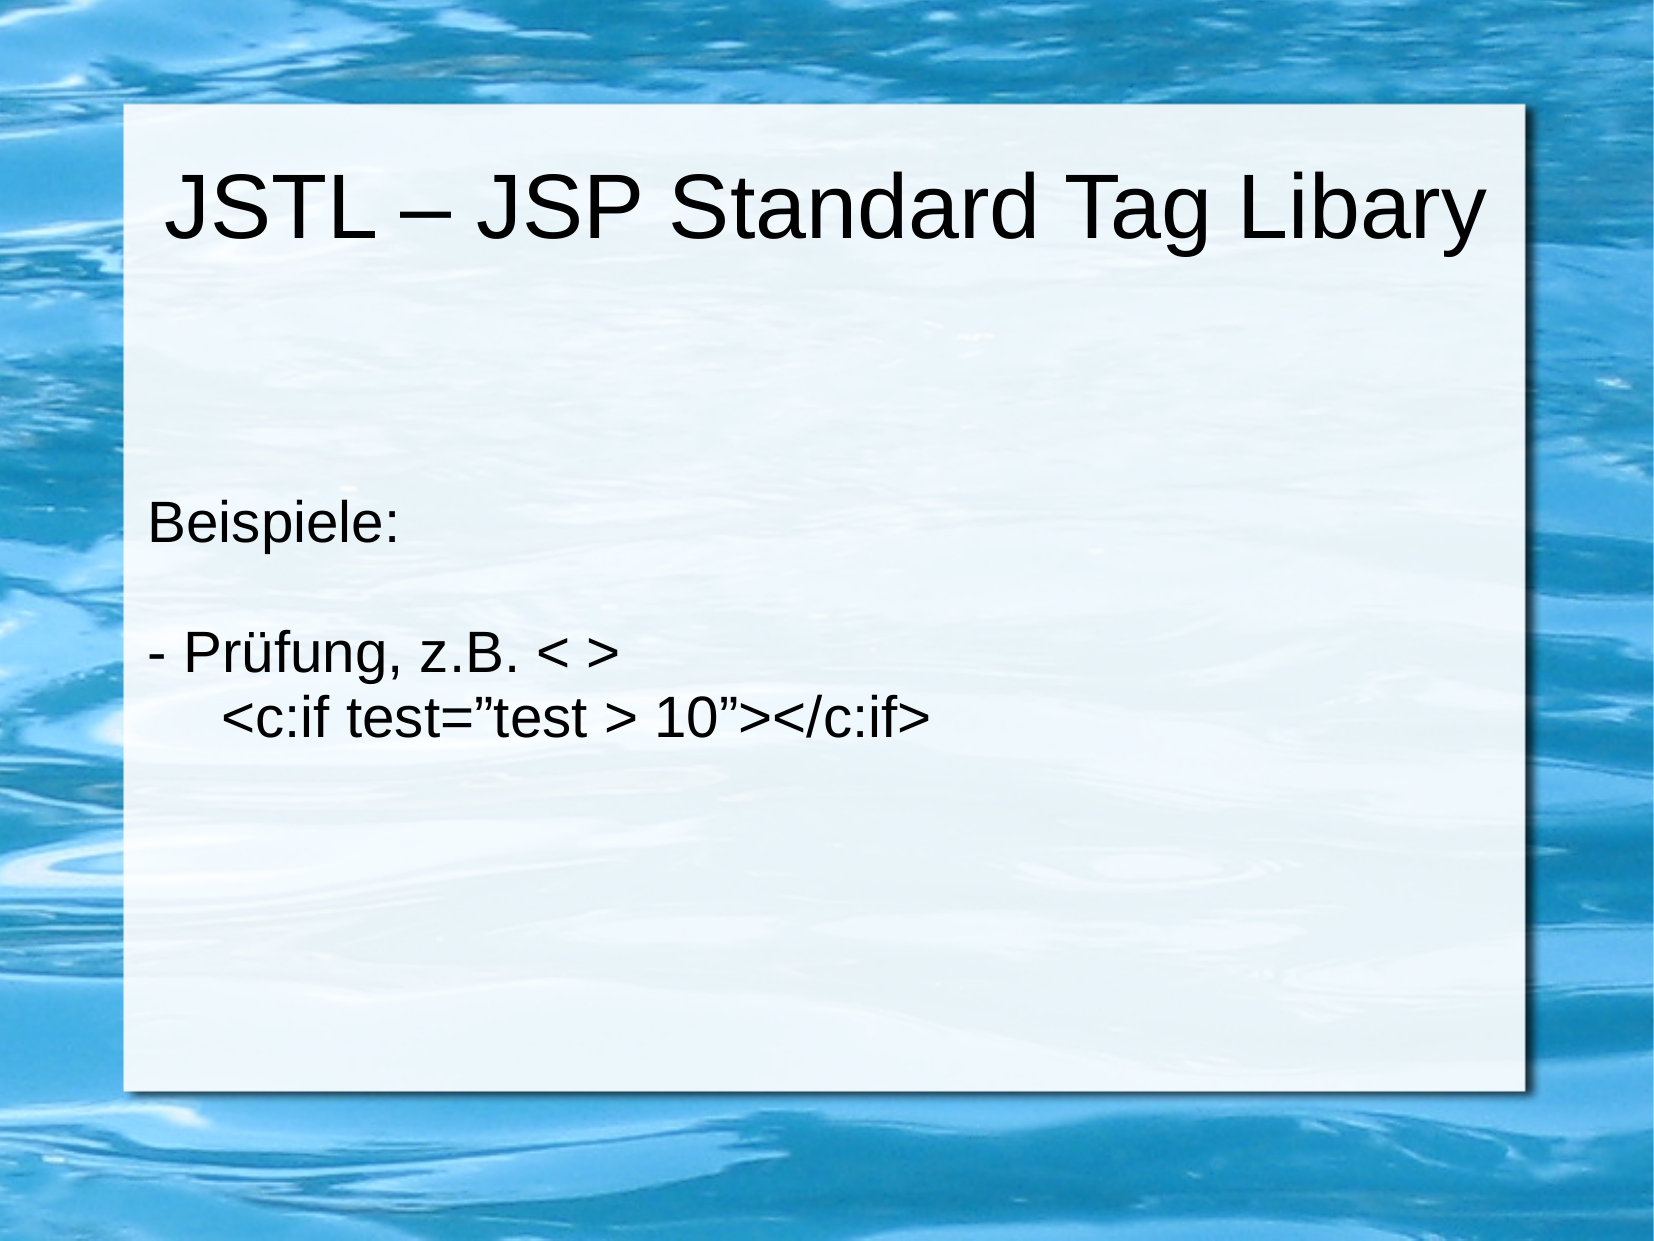

# JSTL – JSP Standard Tag Libary
Beispiele:
- Prüfung, z.B. < >
	<c:if test=”test > 10”></c:if>